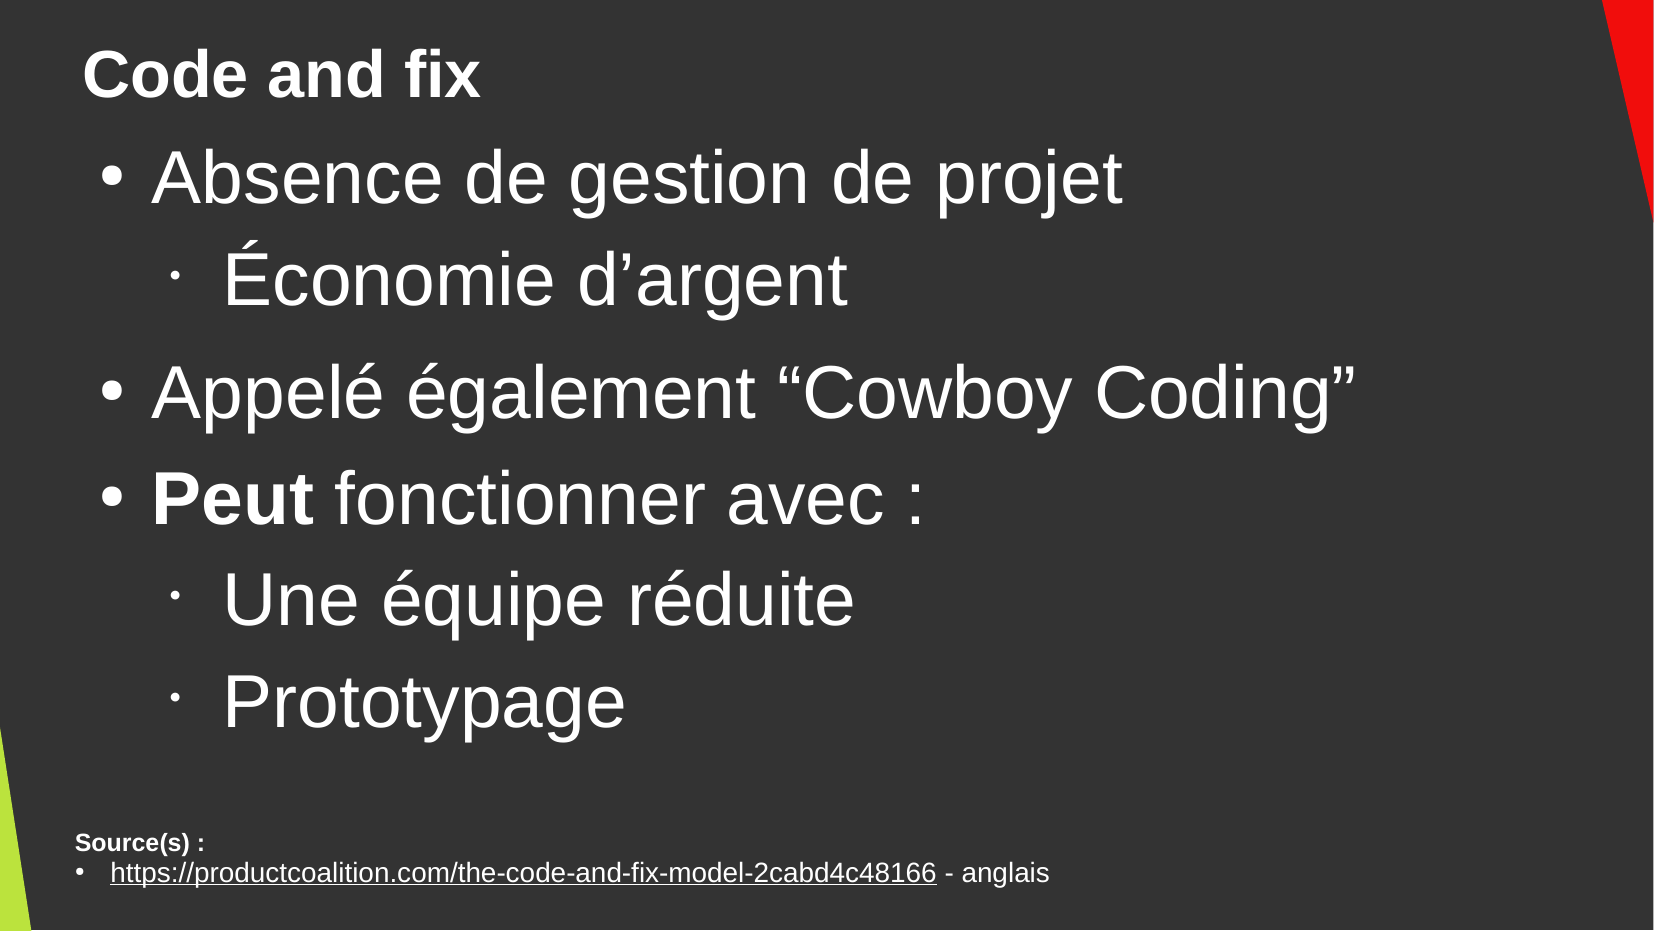

# Code and fix
Absence de gestion de projet
Économie d’argent
Appelé également “Cowboy Coding”
Peut fonctionner avec :
Une équipe réduite
Prototypage
Source(s) :
https://productcoalition.com/the-code-and-fix-model-2cabd4c48166 - anglais